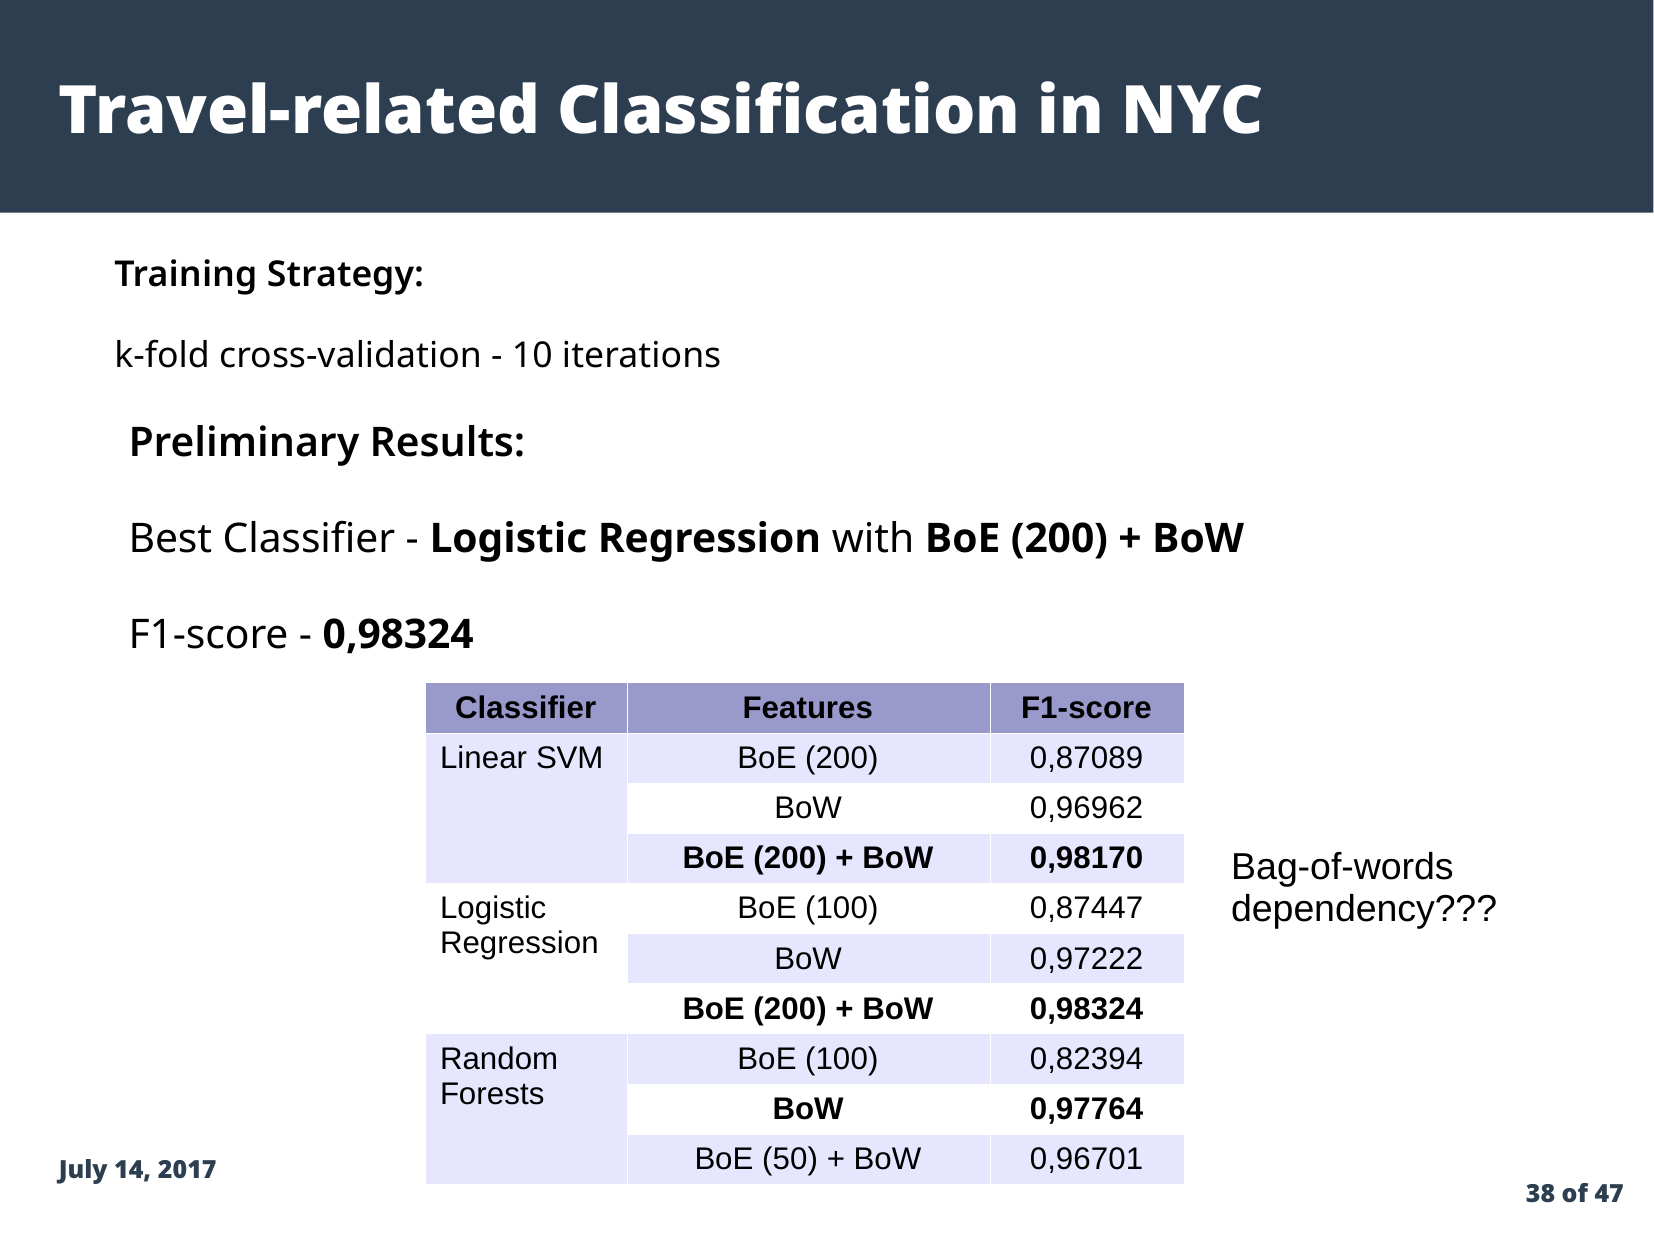

# Travel-related Classification in NYC
Training Strategy:
k-fold cross-validation - 10 iterations
Preliminary Results:
Best Classifier - Logistic Regression with BoE (200) + BoW
F1-score - 0,98324
| Classifier | Features | F1-score |
| --- | --- | --- |
| Linear SVM | BoE (200) | 0,87089 |
| | BoW | 0,96962 |
| | BoE (200) + BoW | 0,98170 |
| Logistic Regression | BoE (100) | 0,87447 |
| | BoW | 0,97222 |
| | BoE (200) + BoW | 0,98324 |
| Random Forests | BoE (100) | 0,82394 |
| | BoW | 0,97764 |
| | BoE (50) + BoW | 0,96701 |
Bag-of-words
dependency???
July 14, 2017
38